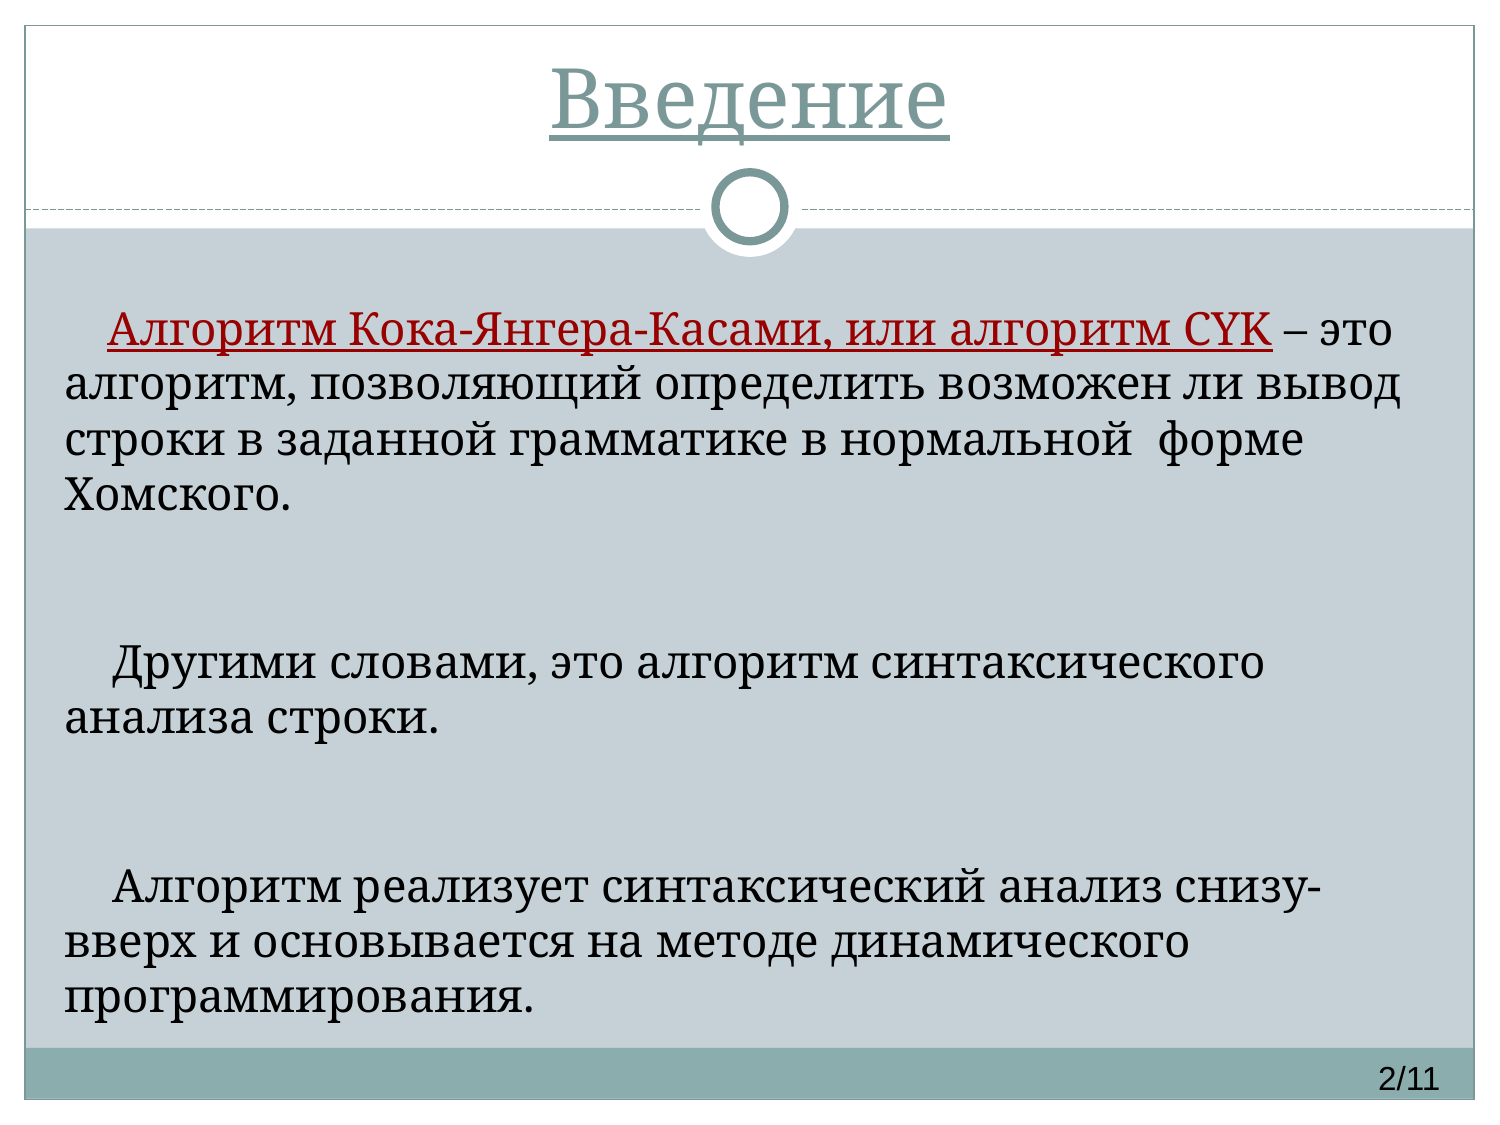

# Введение
 Алгоритм Кока-Янгера-Касами, или алгоритм CYK – это алгоритм, позволяющий определить возможен ли вывод строки в заданной грамматике в нормальной форме Хомского.
 Другими словами, это алгоритм синтаксического анализа строки.
 Алгоритм реализует синтаксический анализ снизу-вверх и основывается на методе динамического программирования.